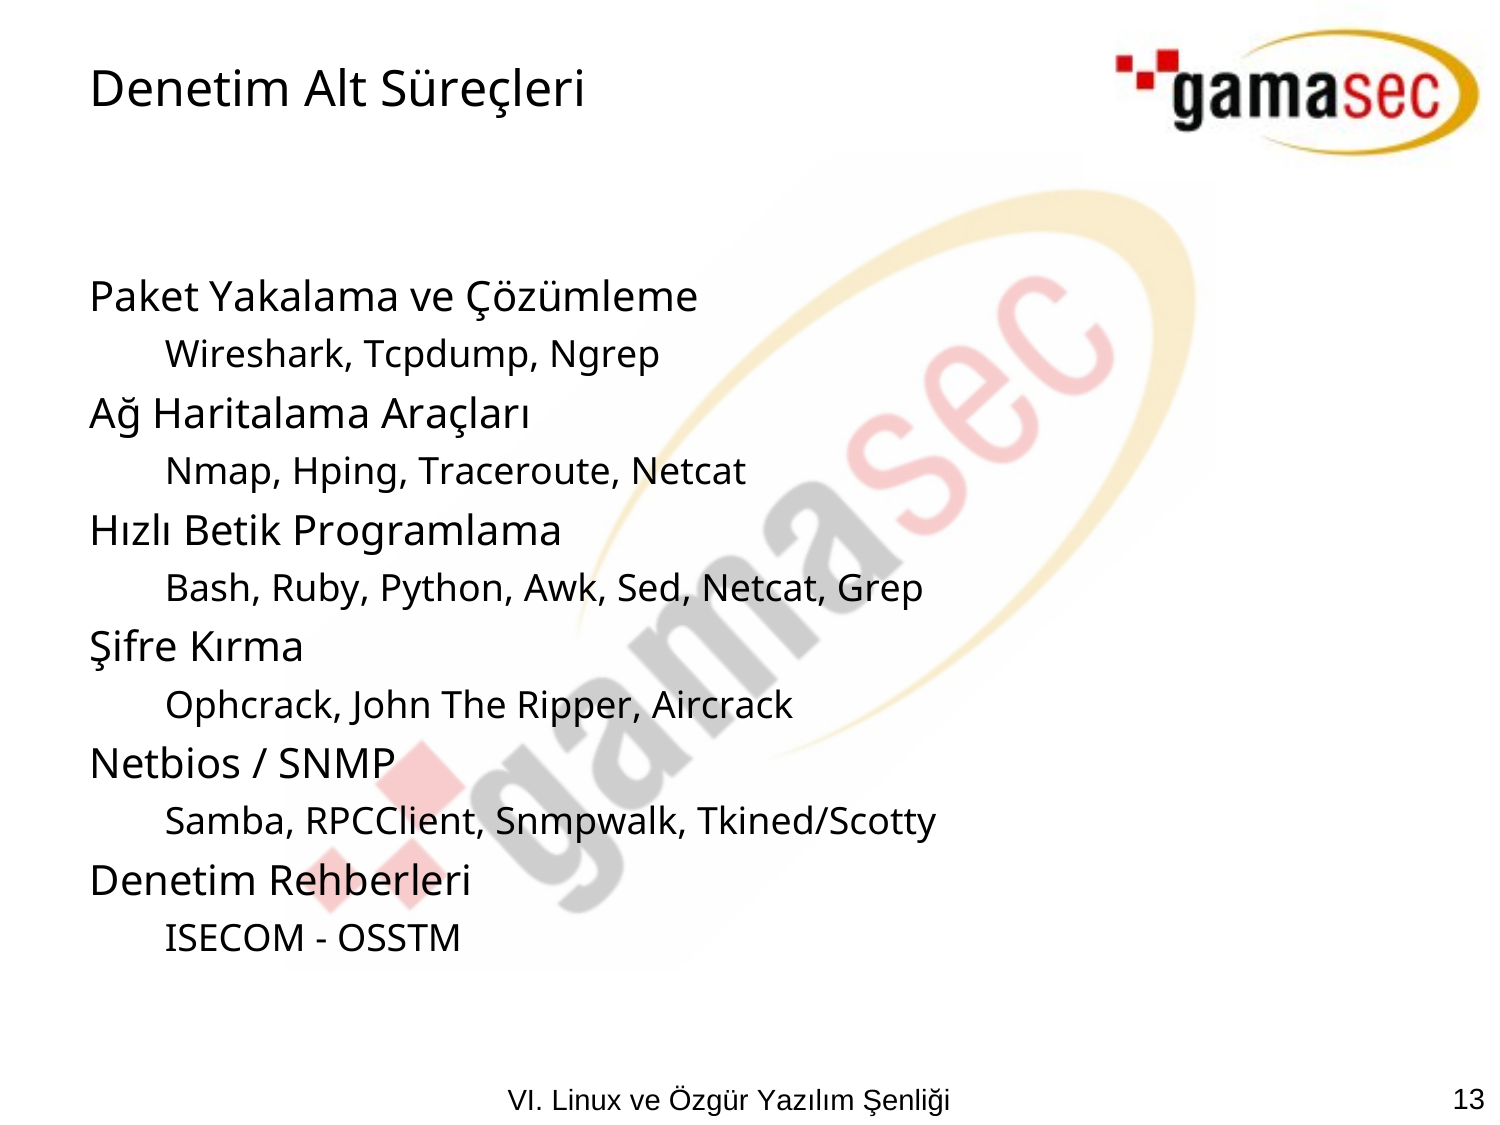

# Denetim Alt Süreçleri
Paket Yakalama ve Çözümleme
Wireshark, Tcpdump, Ngrep
Ağ Haritalama Araçları
Nmap, Hping, Traceroute, Netcat
Hızlı Betik Programlama
Bash, Ruby, Python, Awk, Sed, Netcat, Grep
Şifre Kırma
Ophcrack, John The Ripper, Aircrack
Netbios / SNMP
Samba, RPCClient, Snmpwalk, Tkined/Scotty
Denetim Rehberleri
ISECOM - OSSTM
13